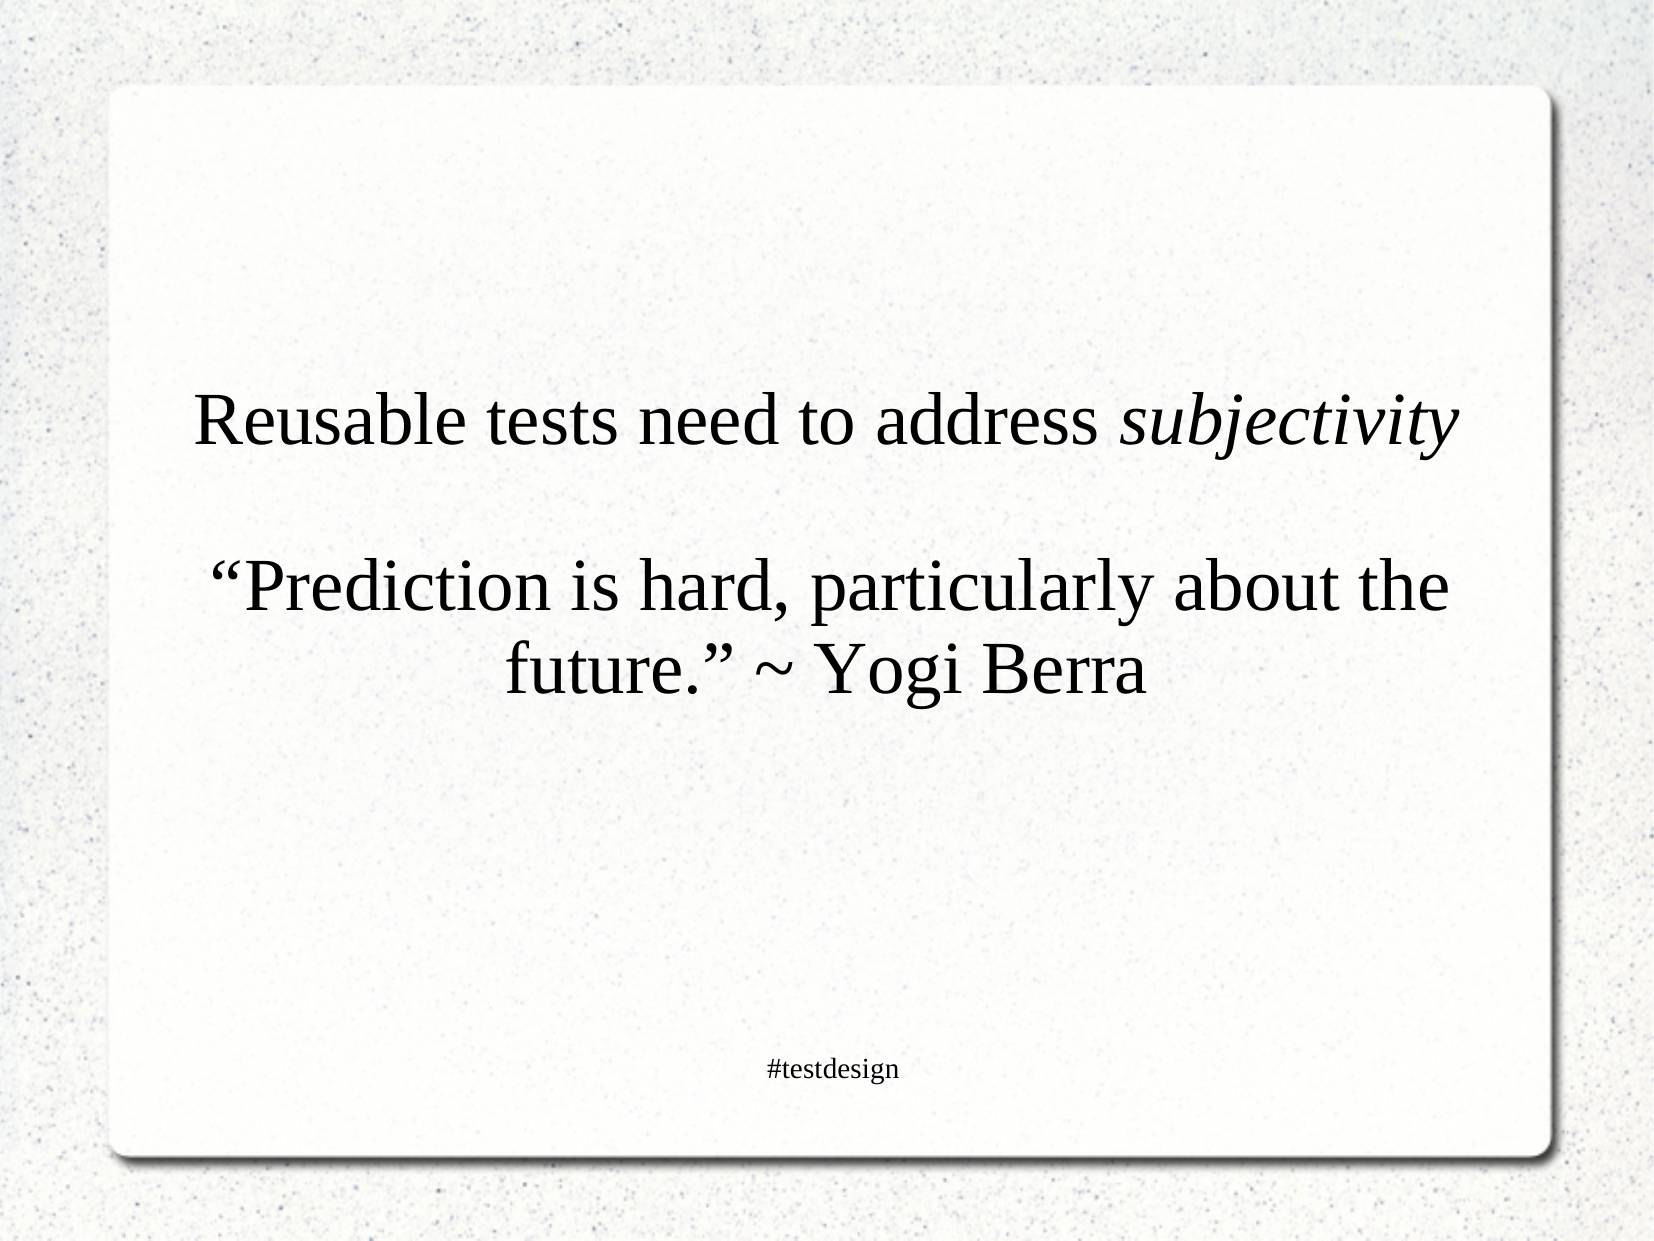

# Reusable tests need to address subjectivity
“Prediction is hard, particularly about the future.” ~ Yogi Berra
#testdesign